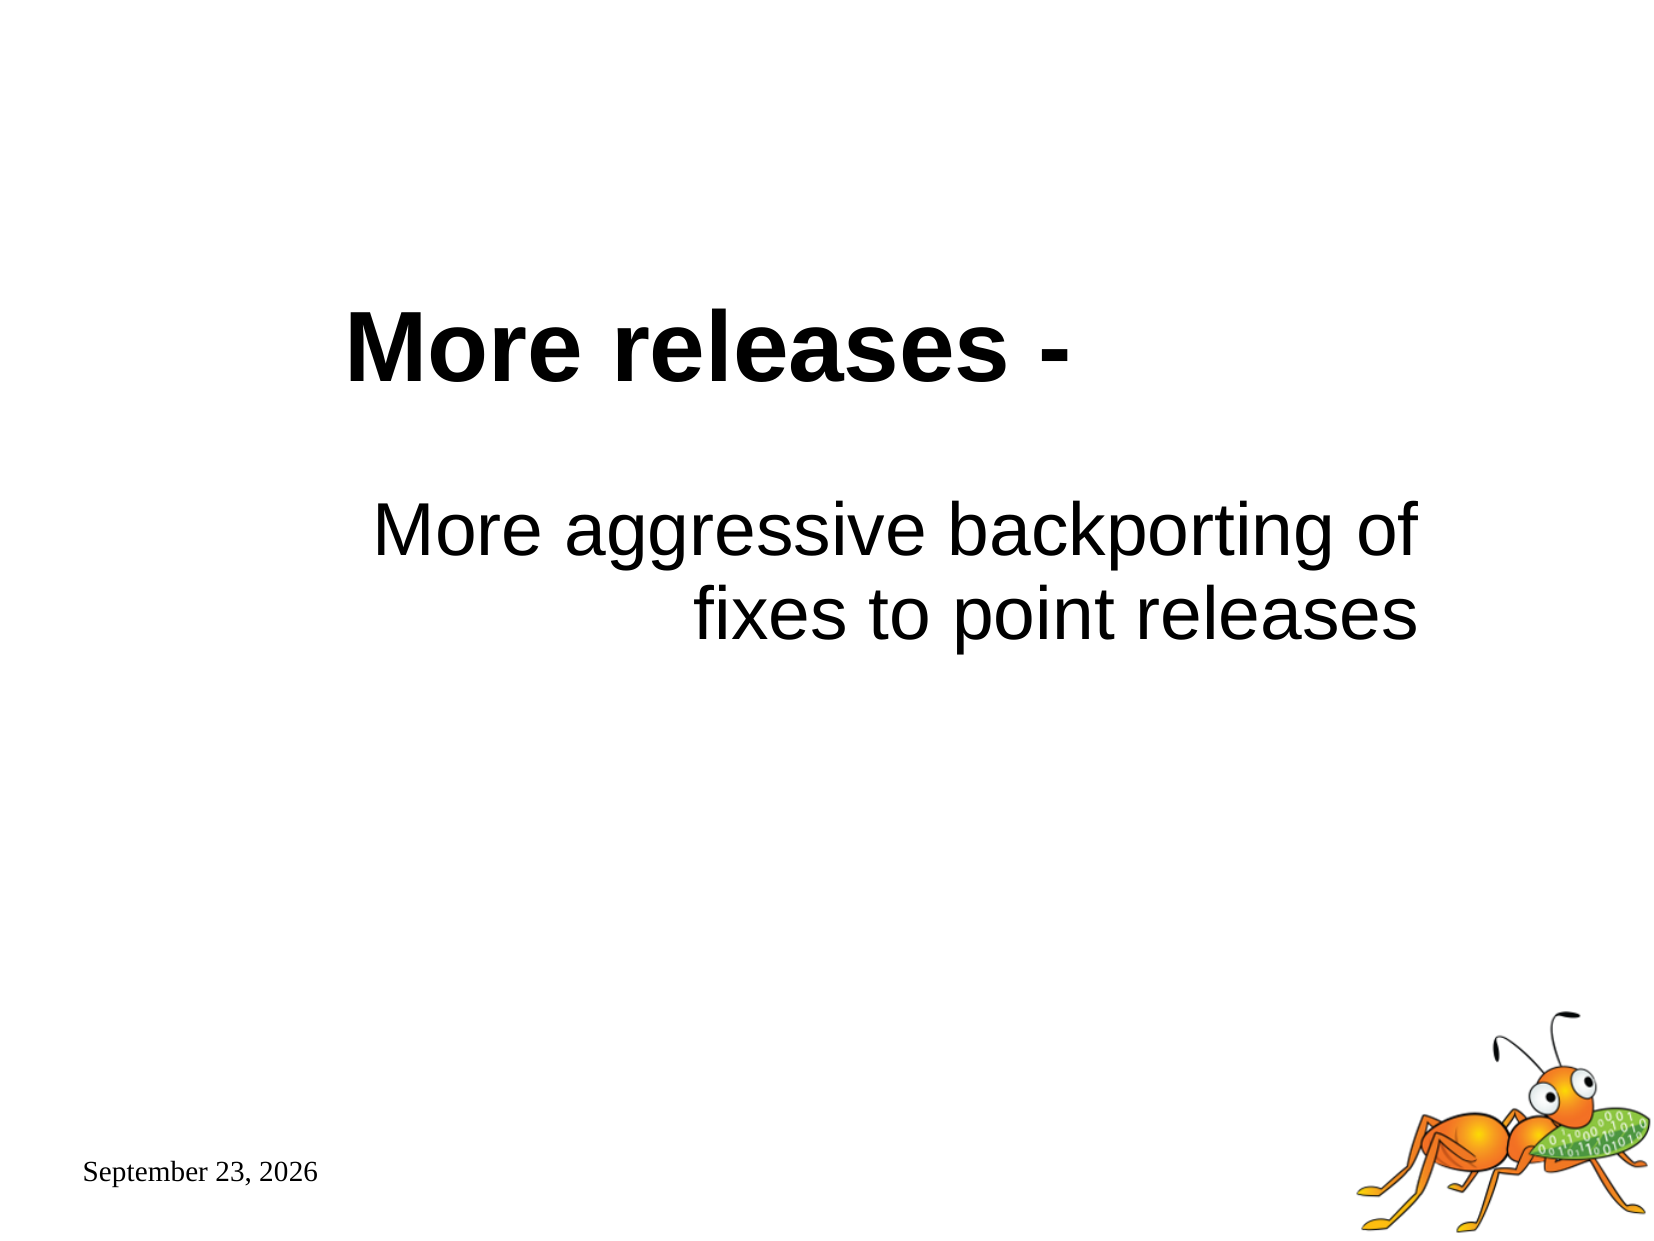

More releases -
More aggressive backporting of fixes to point releases